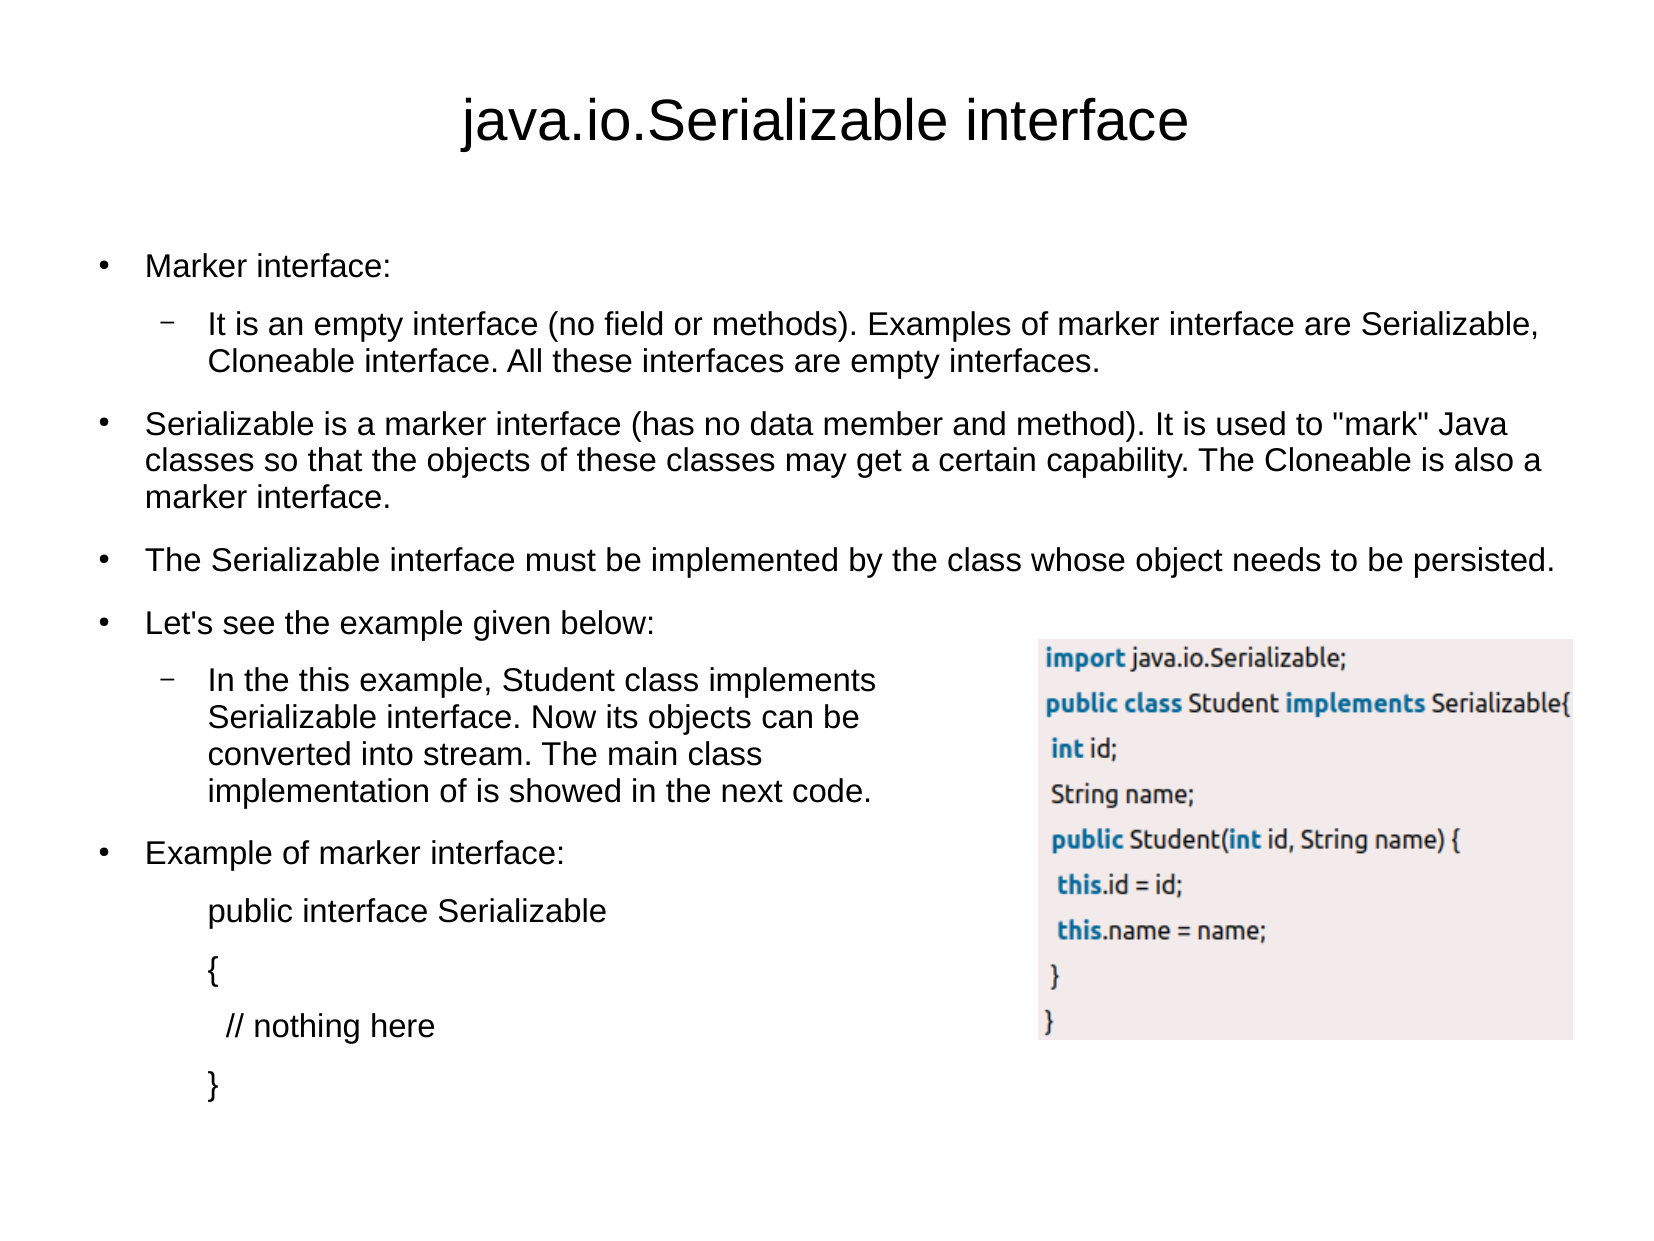

# java.io.Serializable interface
Marker interface:
It is an empty interface (no field or methods). Examples of marker interface are Serializable, Cloneable interface. All these interfaces are empty interfaces.
Serializable is a marker interface (has no data member and method). It is used to "mark" Java classes so that the objects of these classes may get a certain capability. The Cloneable is also a marker interface.
The Serializable interface must be implemented by the class whose object needs to be persisted.
Let's see the example given below:
In the this example, Student class implements
Serializable interface. Now its objects can be
converted into stream. The main class
implementation of is showed in the next code.
Example of marker interface:
public interface Serializable
{
 // nothing here
}